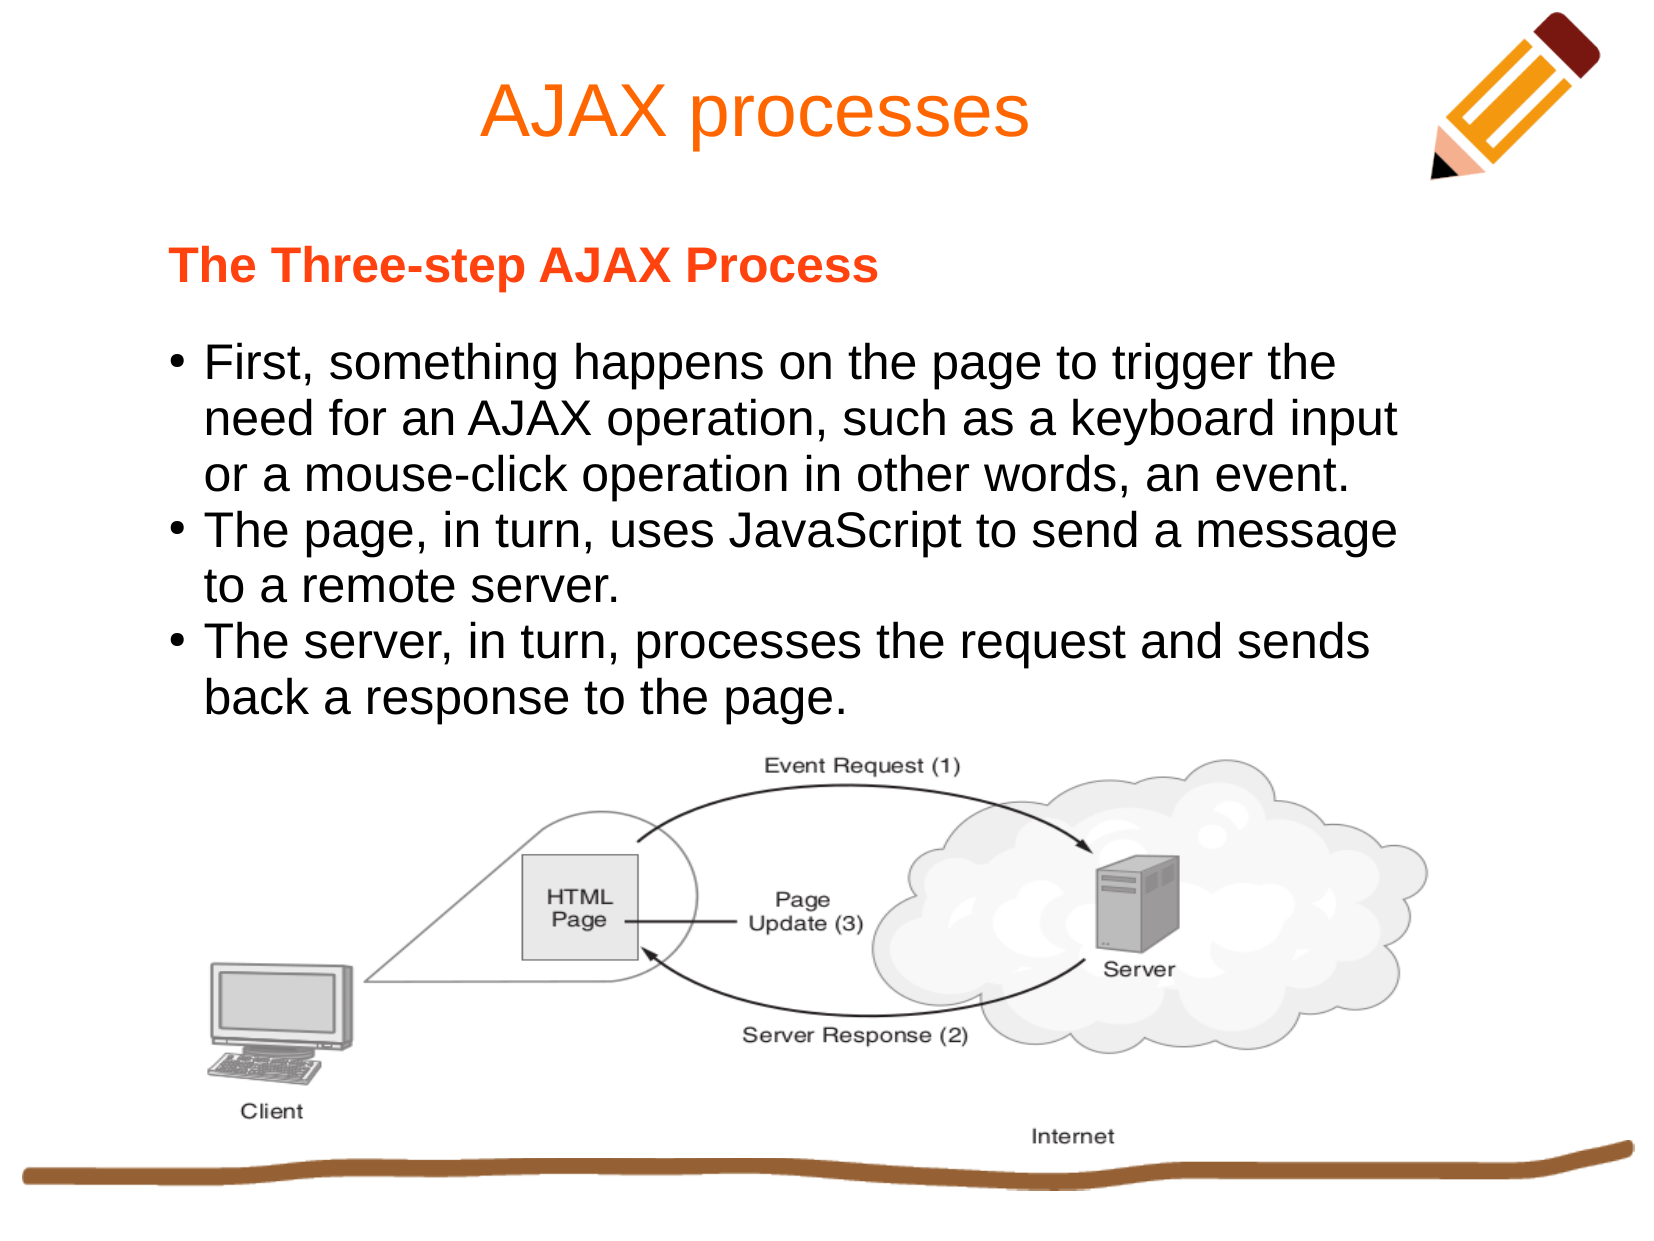

# AJAX processes
The Three-step AJAX Process
First, something happens on the page to trigger the need for an AJAX operation, such as a keyboard input or a mouse-click operation in other words, an event.
The page, in turn, uses JavaScript to send a message to a remote server.
The server, in turn, processes the request and sends back a response to the page.